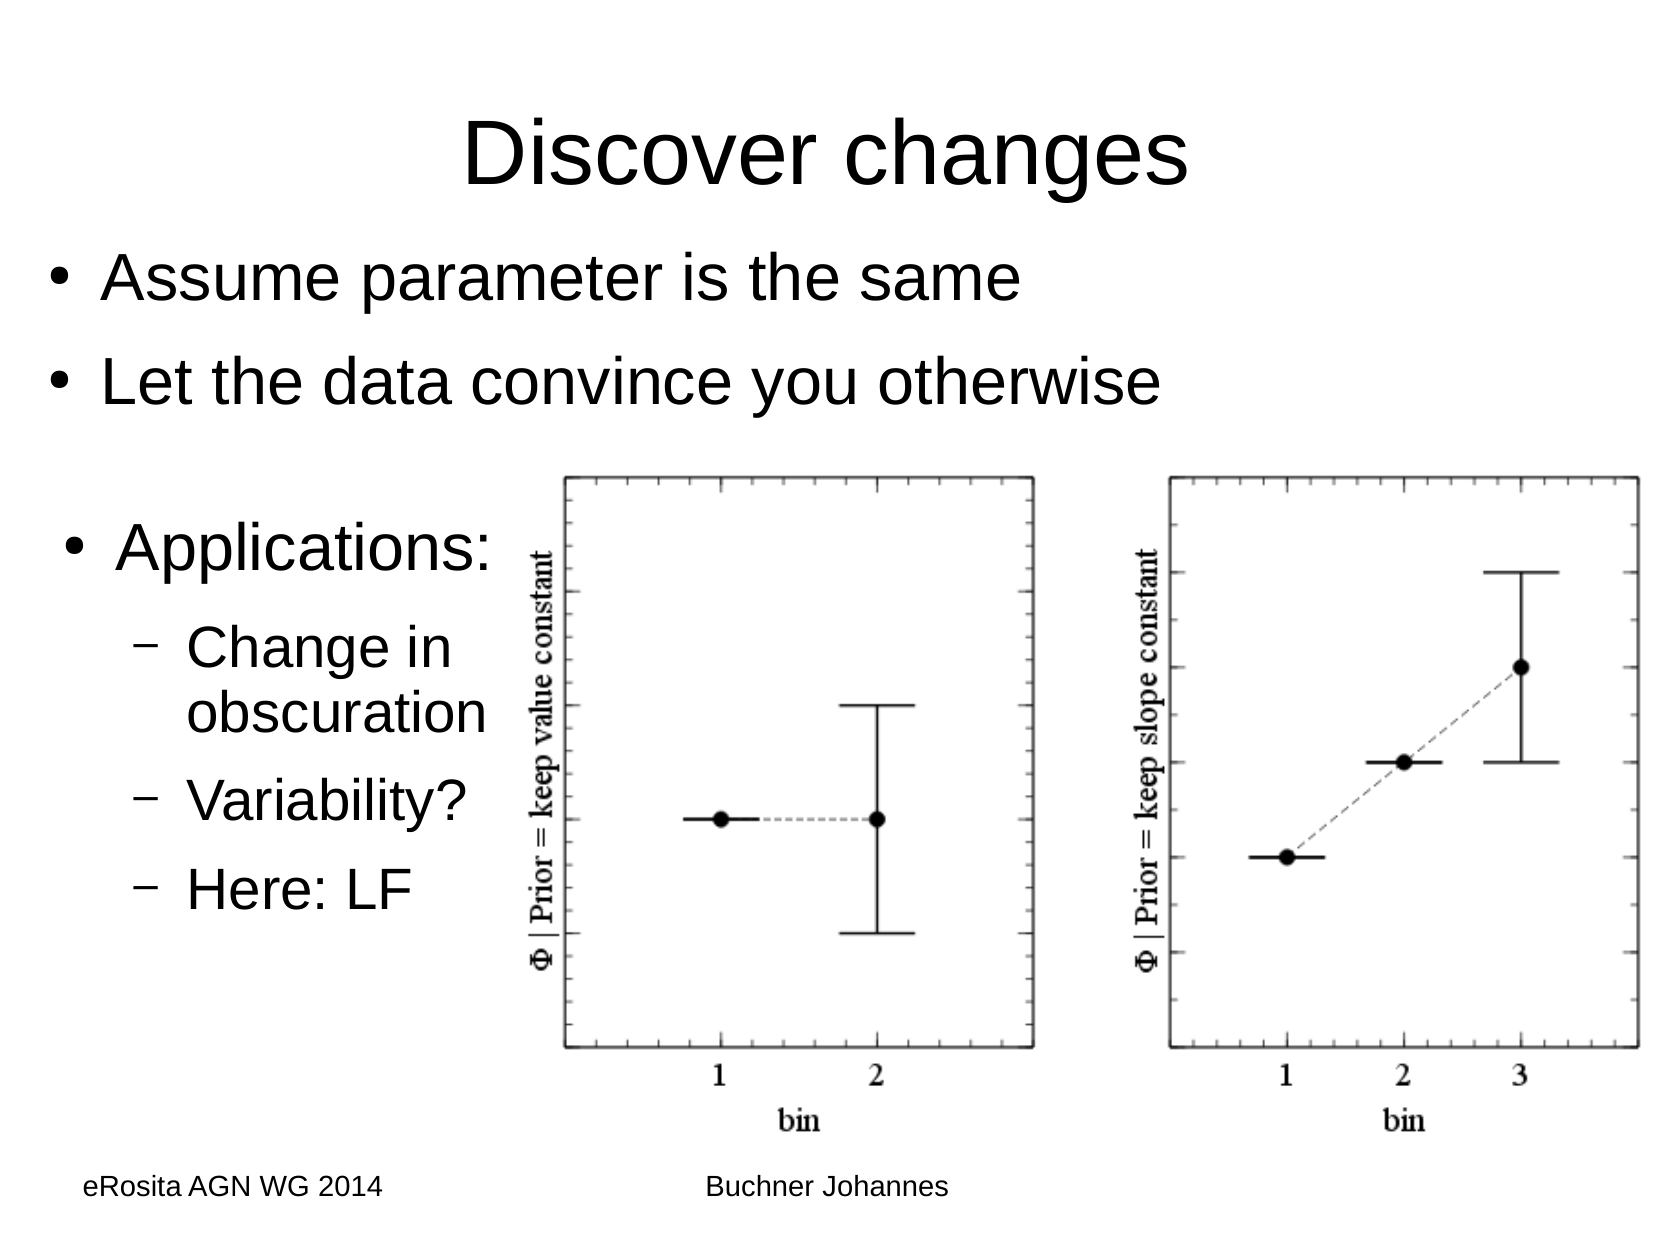

# Discover changes
Assume parameter is the same
Let the data convince you otherwise
Applications:
Change in obscuration
Variability?
Here: LF